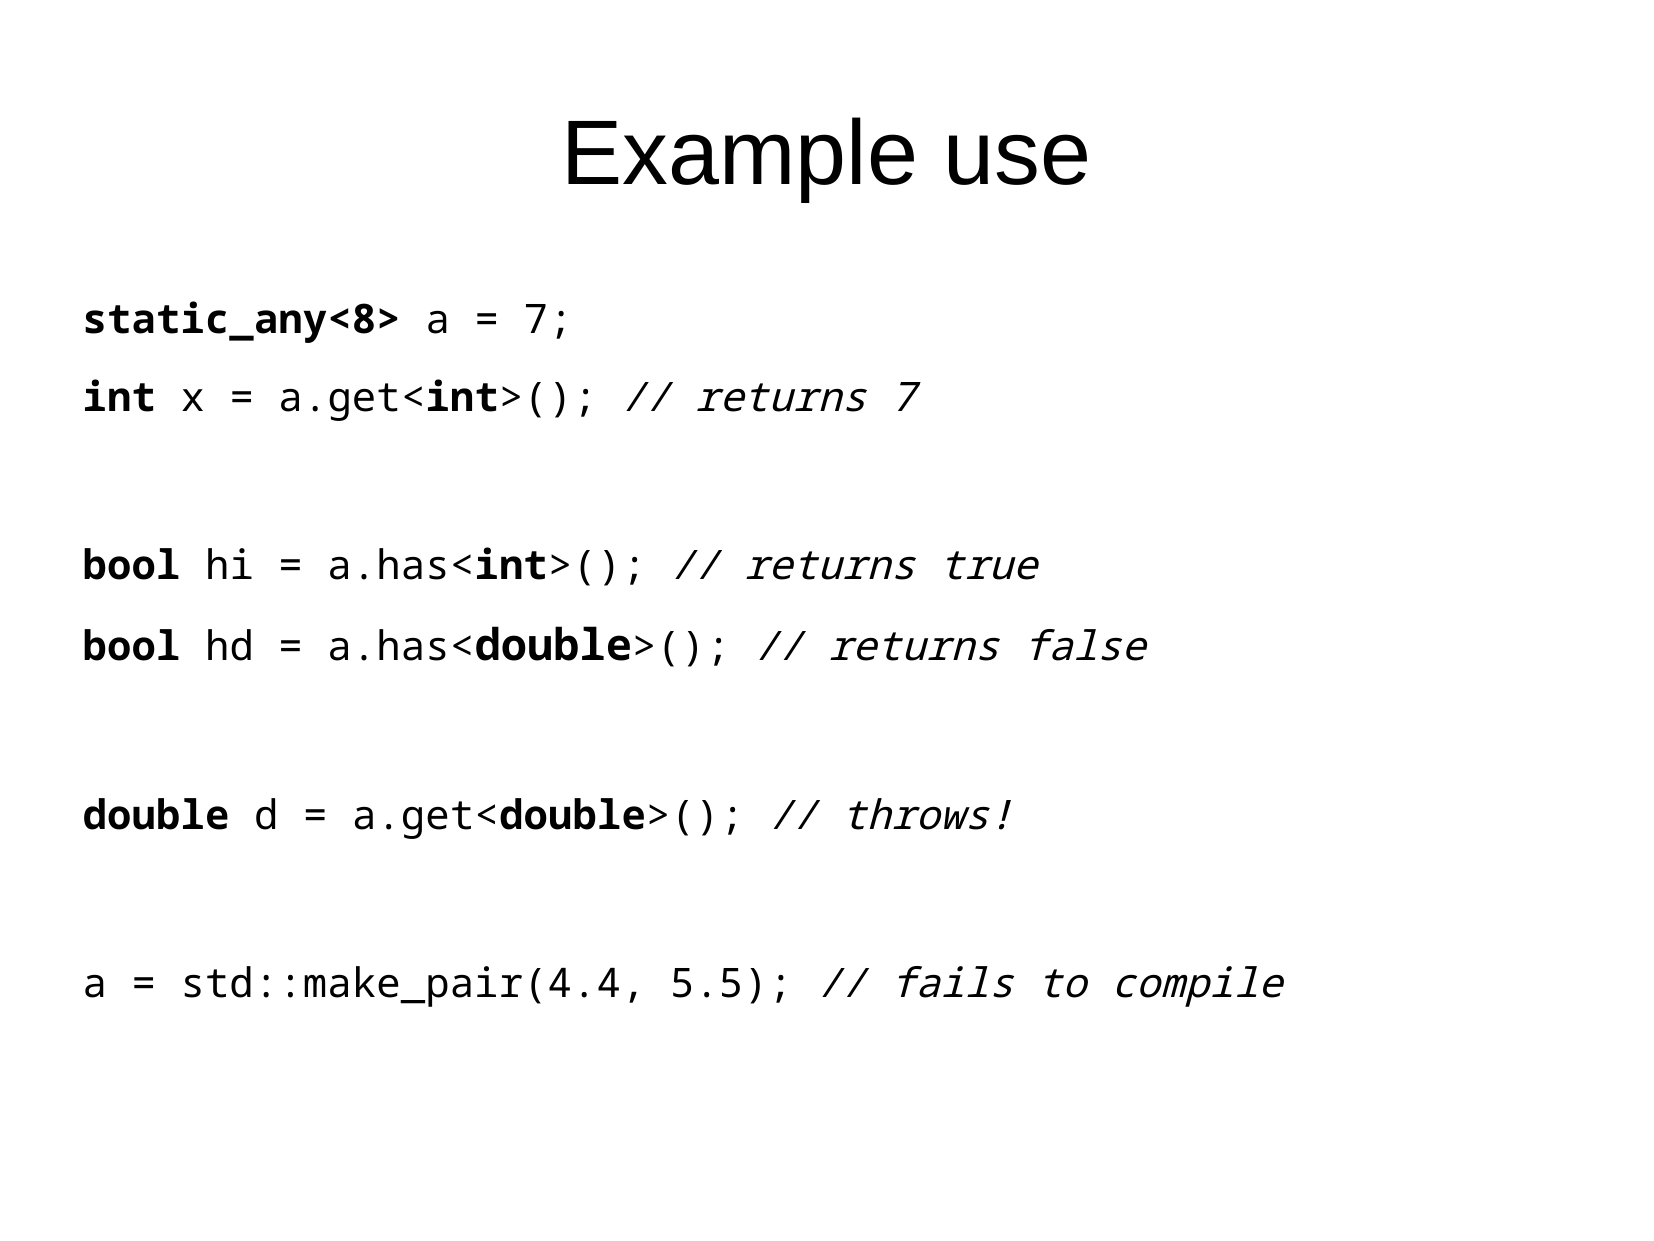

# Example use
static_any<8> a = 7;
int x = a.get<int>(); // returns 7
bool hi = a.has<int>(); // returns true
bool hd = a.has<double>(); // returns false
double d = a.get<double>(); // throws!
a = std::make_pair(4.4, 5.5); // fails to compile